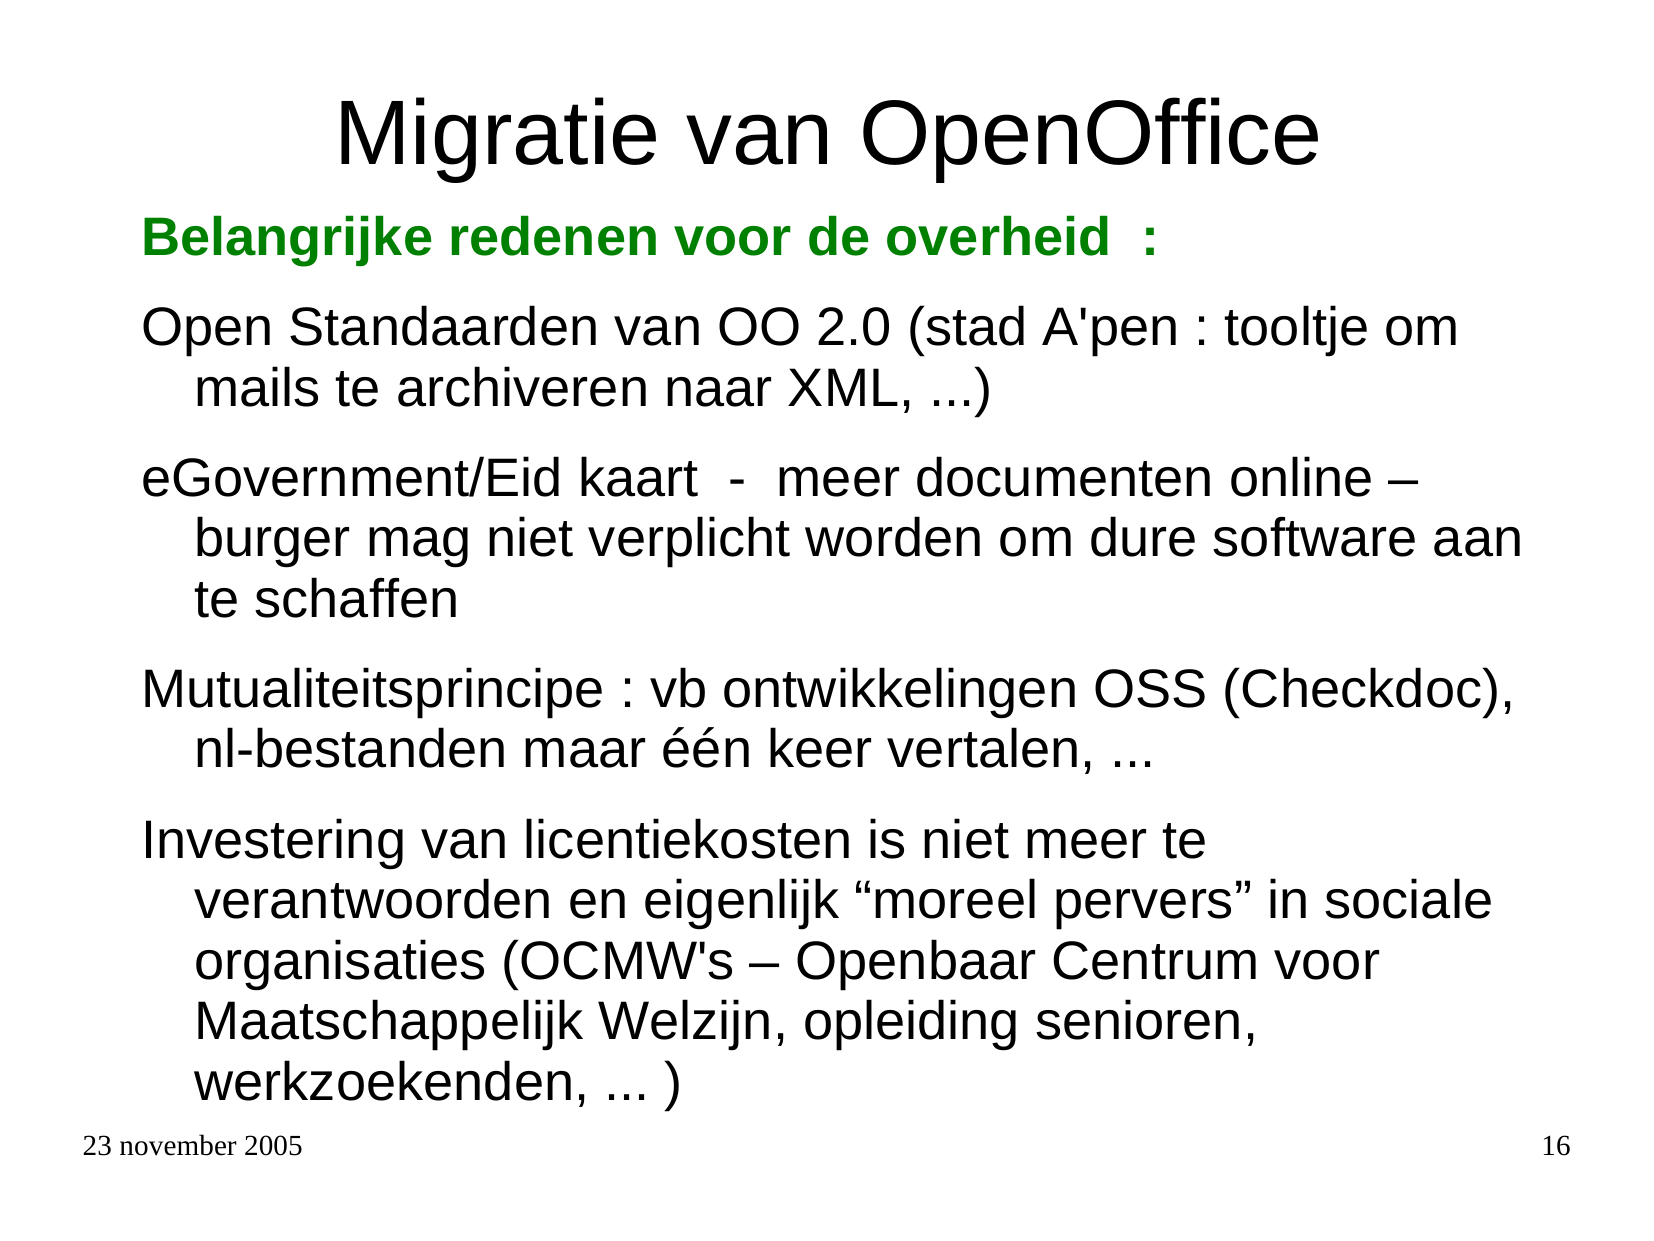

# Migratie van OpenOffice
Belangrijke redenen voor de overheid :
Open Standaarden van OO 2.0 (stad A'pen : tooltje om mails te archiveren naar XML, ...)
eGovernment/Eid kaart - meer documenten online – burger mag niet verplicht worden om dure software aan te schaffen
Mutualiteitsprincipe : vb ontwikkelingen OSS (Checkdoc), nl-bestanden maar één keer vertalen, ...
Investering van licentiekosten is niet meer te verantwoorden en eigenlijk “moreel pervers” in sociale organisaties (OCMW's – Openbaar Centrum voor Maatschappelijk Welzijn, opleiding senioren, werkzoekenden, ... )
23 november 2005
16